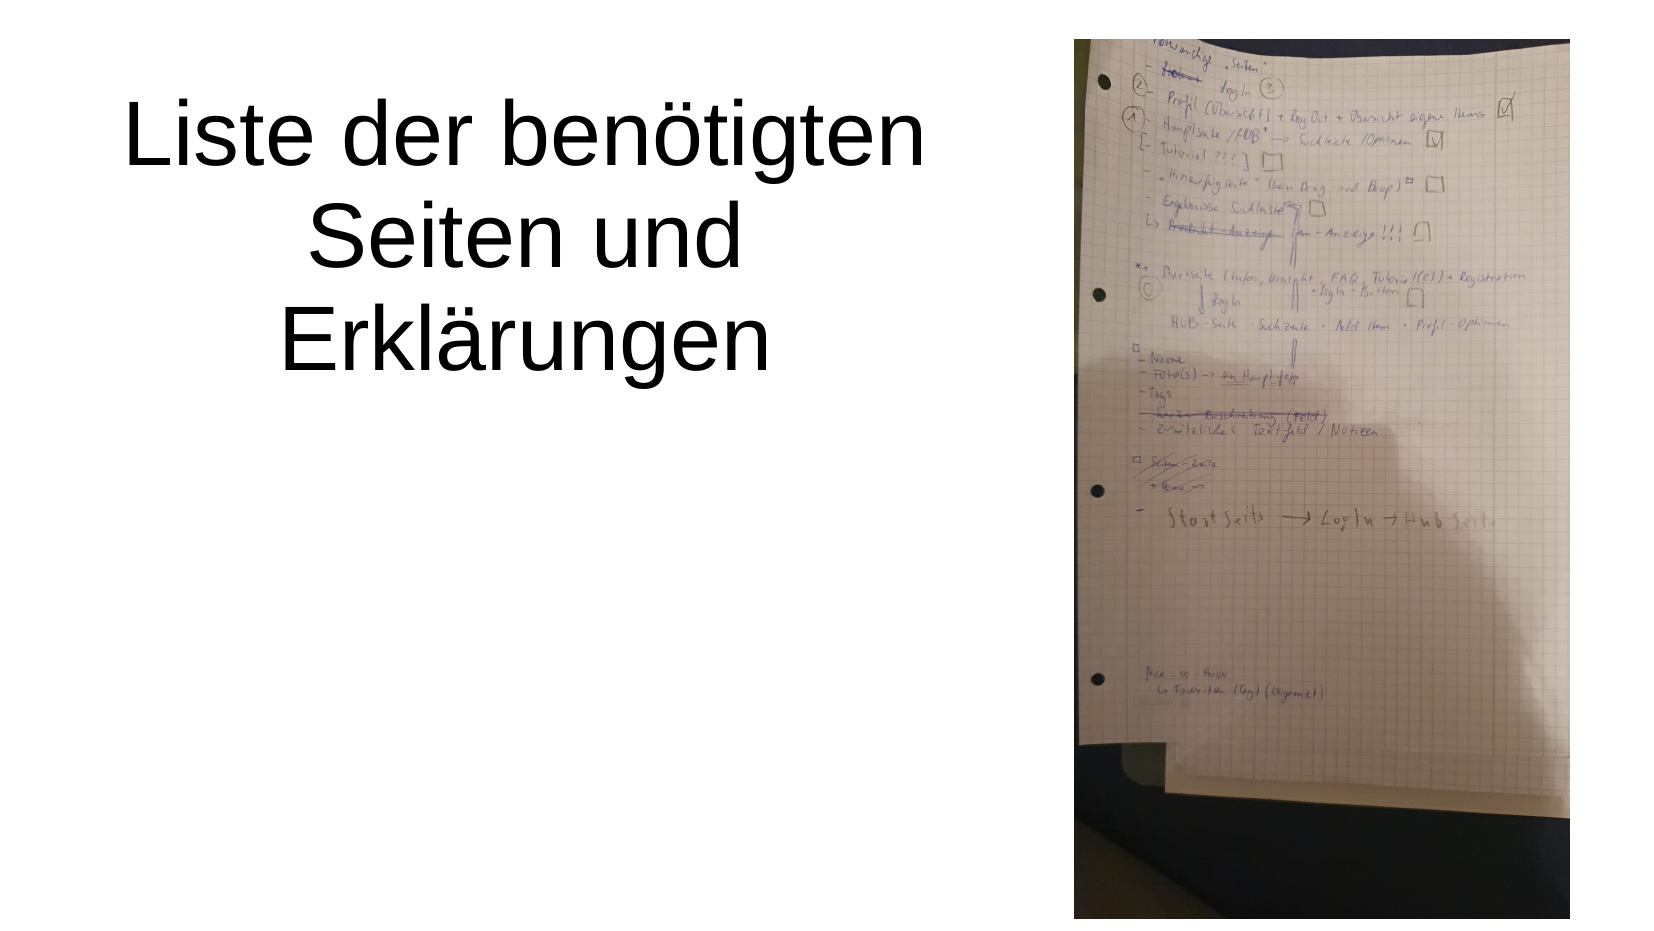

# Liste der benötigten Seiten und Erklärungen